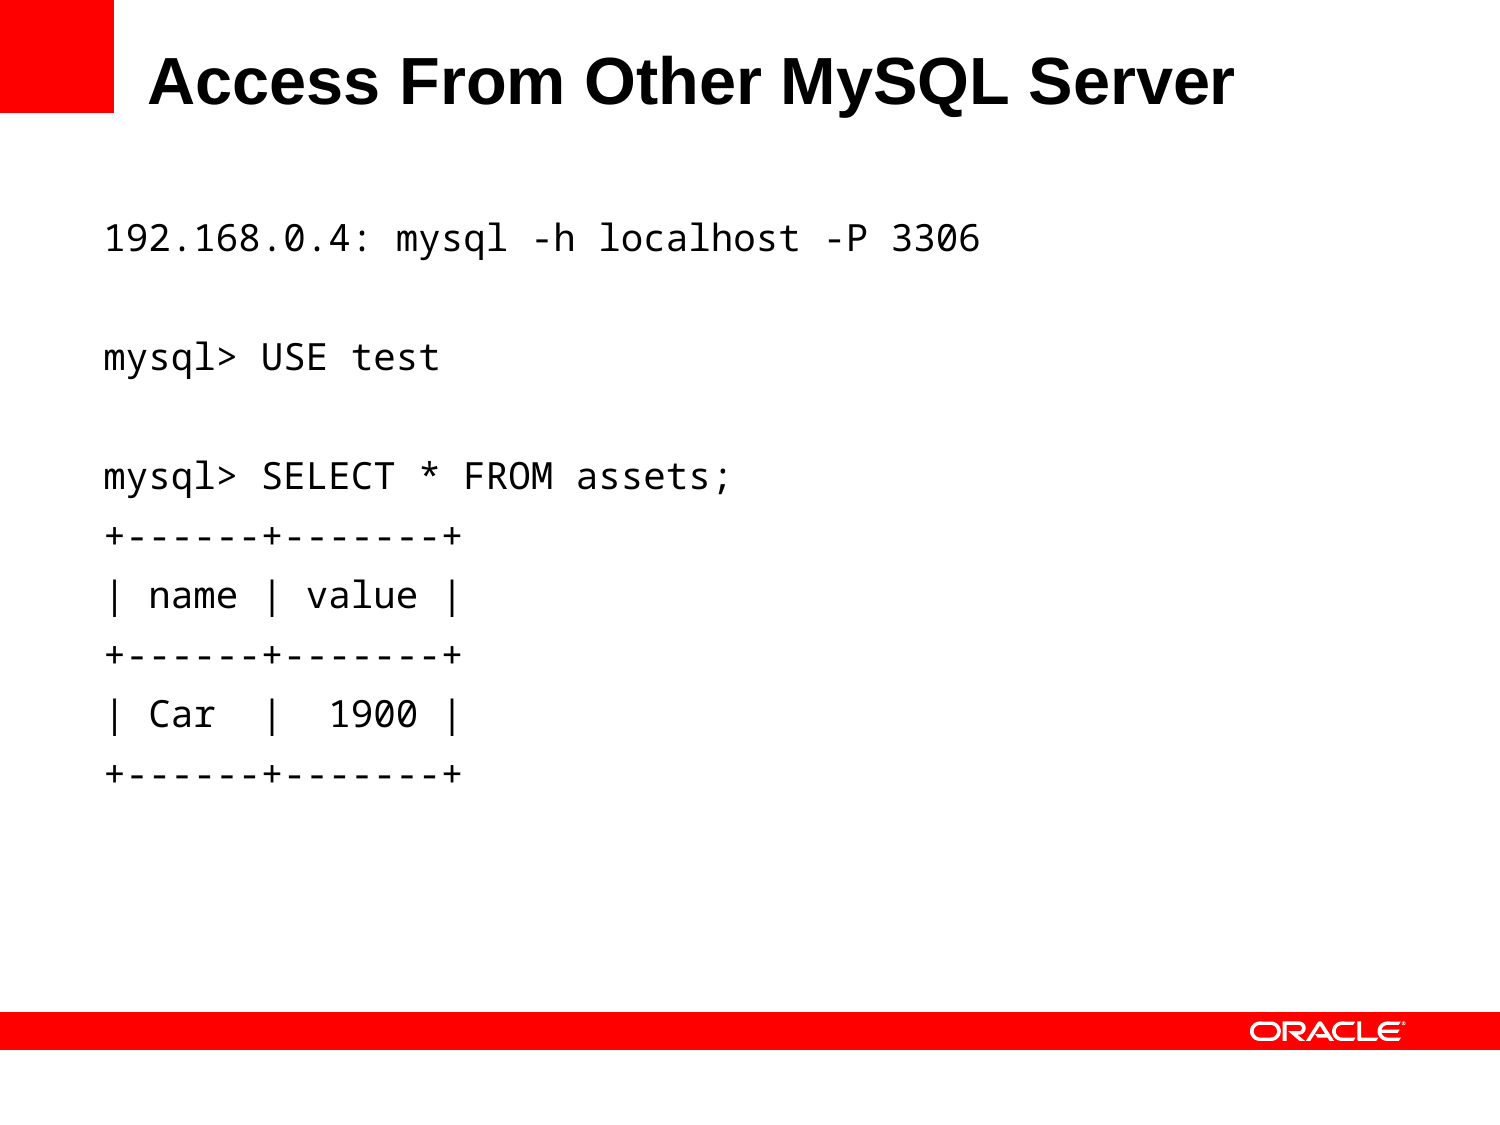

# Access From Other MySQL Server
192.168.0.4: mysql -h localhost -P 3306
mysql> USE test
mysql> SELECT * FROM assets;
+------+-------+
| name | value |
+------+-------+
| Car | 1900 |
+------+-------+